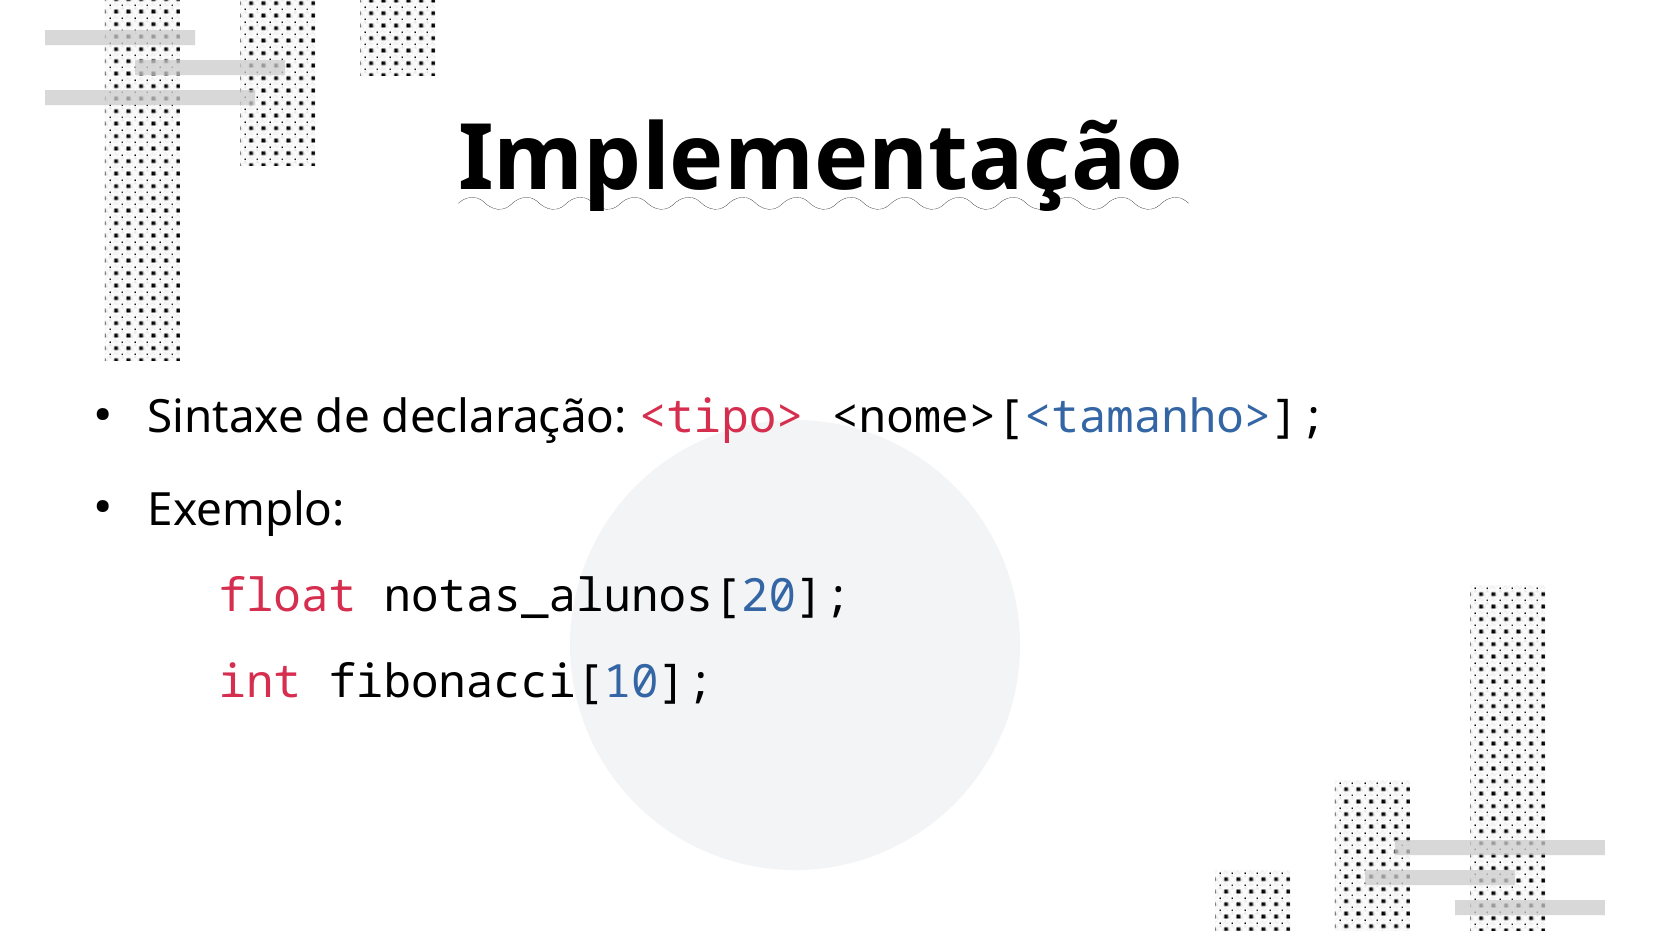

# Implementação
Sintaxe de declaração: <tipo> <nome>[<tamanho>];
Exemplo:
float notas_alunos[20];
int fibonacci[10];